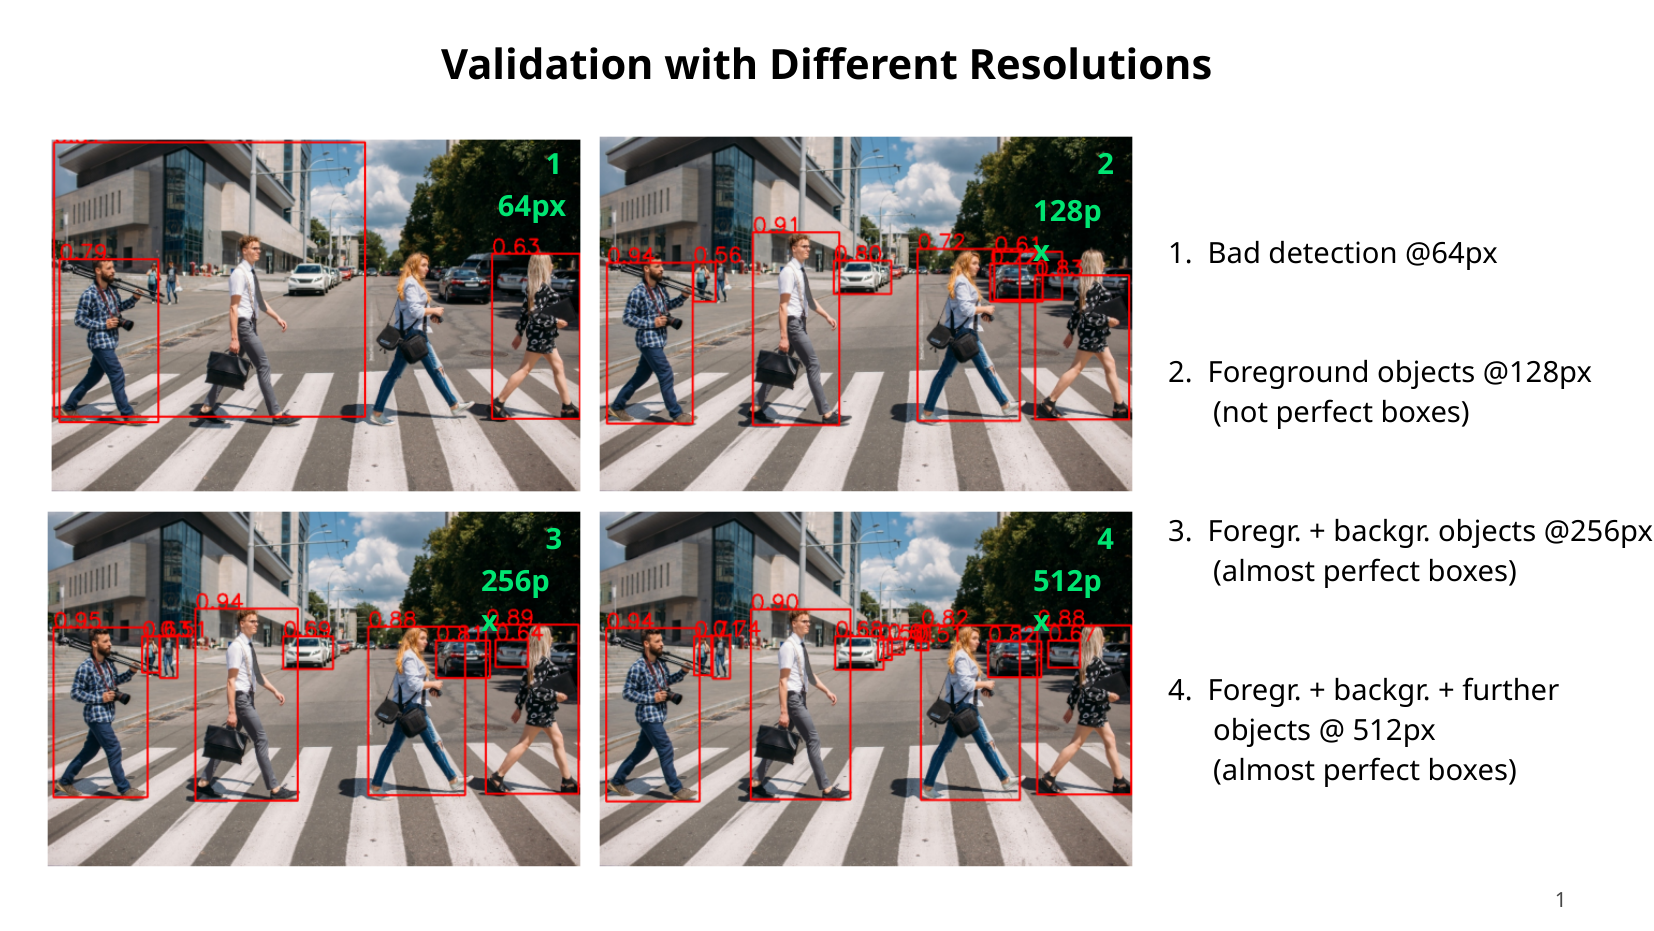

# Validation with Different Resolutions
1
2
64px
128px
1. Bad detection @64px
2. Foreground objects @128px
 (not perfect boxes)
3. Foregr. + backgr. objects @256px
 (almost perfect boxes)
4. Foregr. + backgr. + further
 objects @ 512px
 (almost perfect boxes)
3
4
256px
512px